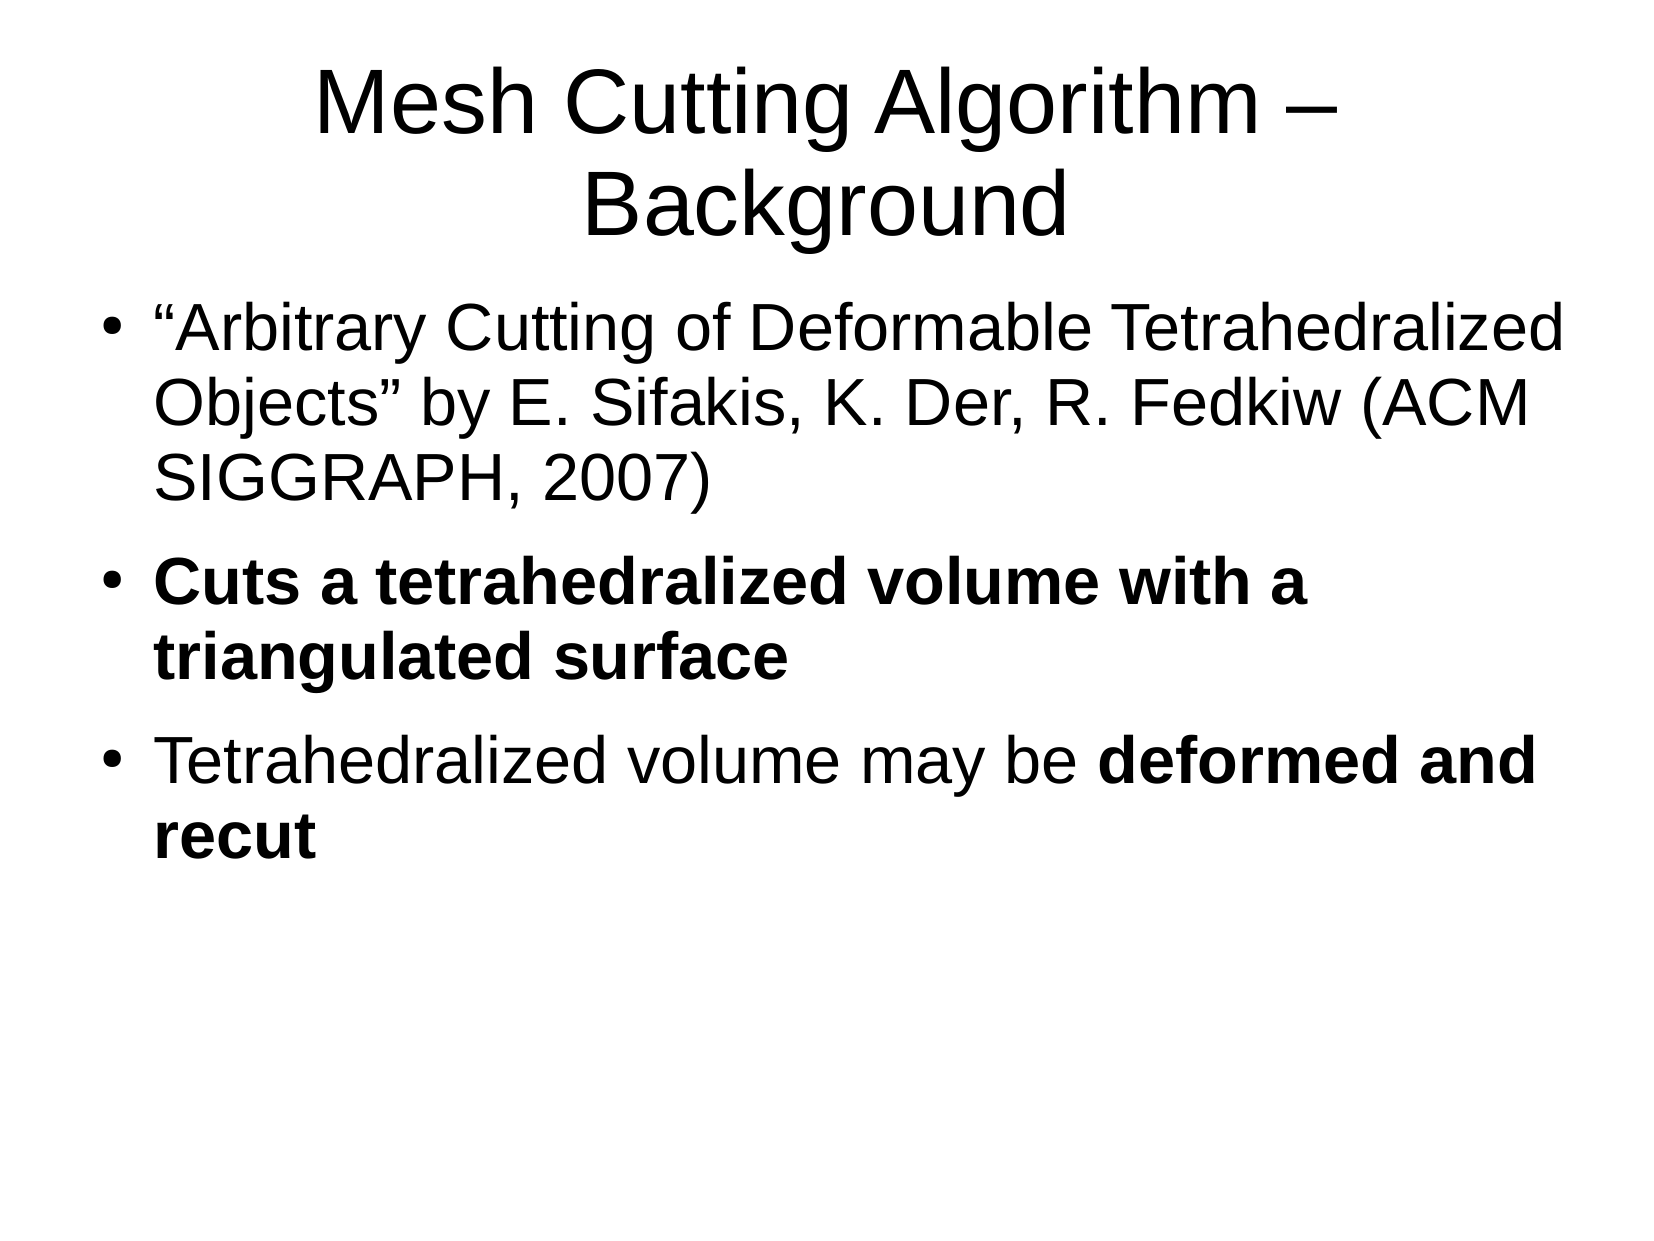

# Mesh Cutting Algorithm – Background
“Arbitrary Cutting of Deformable Tetrahedralized Objects” by E. Sifakis, K. Der, R. Fedkiw (ACM SIGGRAPH, 2007)
Cuts a tetrahedralized volume with a triangulated surface
Tetrahedralized volume may be deformed and recut